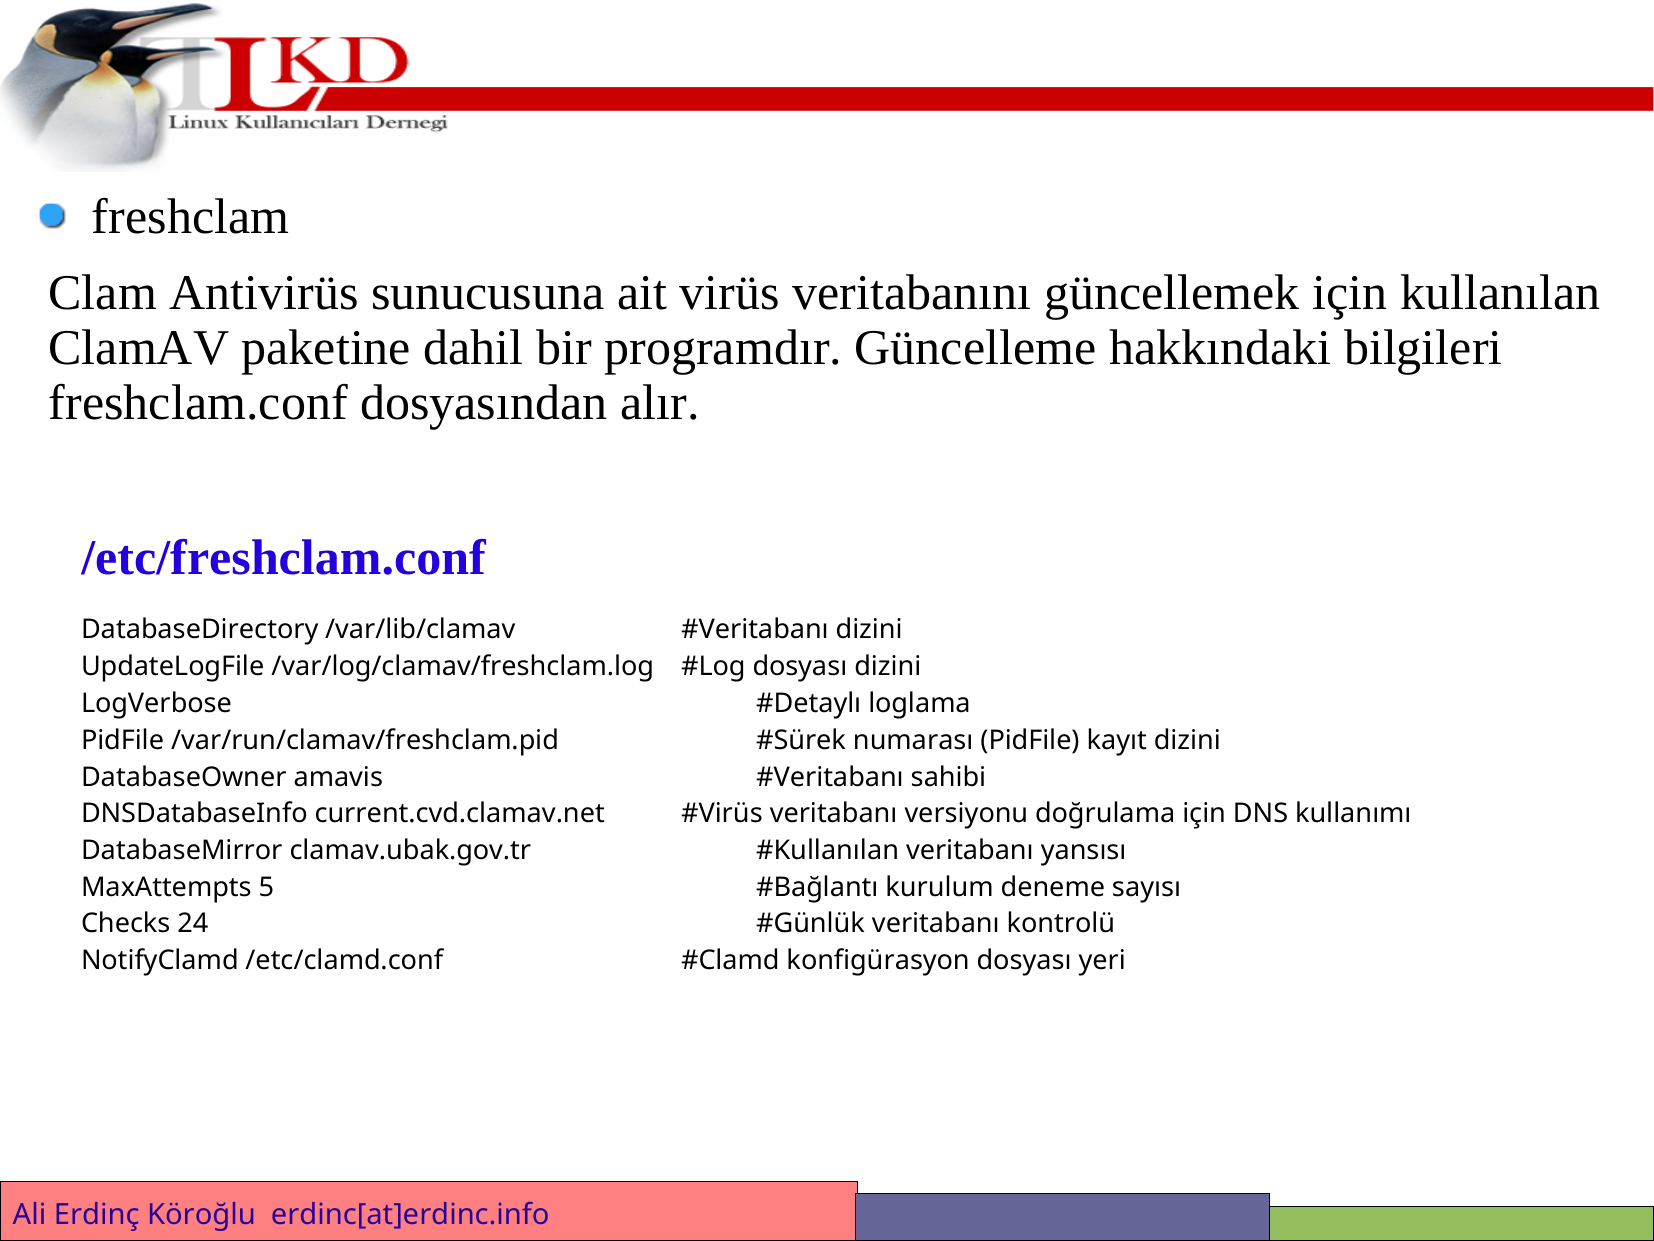

freshclam
Clam Antivirüs sunucusuna ait virüs veritabanını güncellemek için kullanılan
ClamAV paketine dahil bir programdır. Güncelleme hakkındaki bilgileri
freshclam.conf dosyasından alır.
/etc/freshclam.conf
DatabaseDirectory /var/lib/clamav			#Veritabanı dizini
UpdateLogFile /var/log/clamav/freshclam.log	#Log dosyası dizini
LogVerbose							#Detaylı loglama
PidFile /var/run/clamav/freshclam.pid			#Sürek numarası (PidFile) kayıt dizini
DatabaseOwner amavis					#Veritabanı sahibi
DNSDatabaseInfo current.cvd.clamav.net		#Virüs veritabanı versiyonu doğrulama için DNS kullanımı
DatabaseMirror clamav.ubak.gov.tr			#Kullanılan veritabanı yansısı
MaxAttempts 5							#Bağlantı kurulum deneme sayısı
Checks 24								#Günlük veritabanı kontrolü
NotifyClamd /etc/clamd.conf				#Clamd konfigürasyon dosyası yeri
Ali Erdinç Köroğlu erdinc[at]erdinc.info http://www.erdinc.info